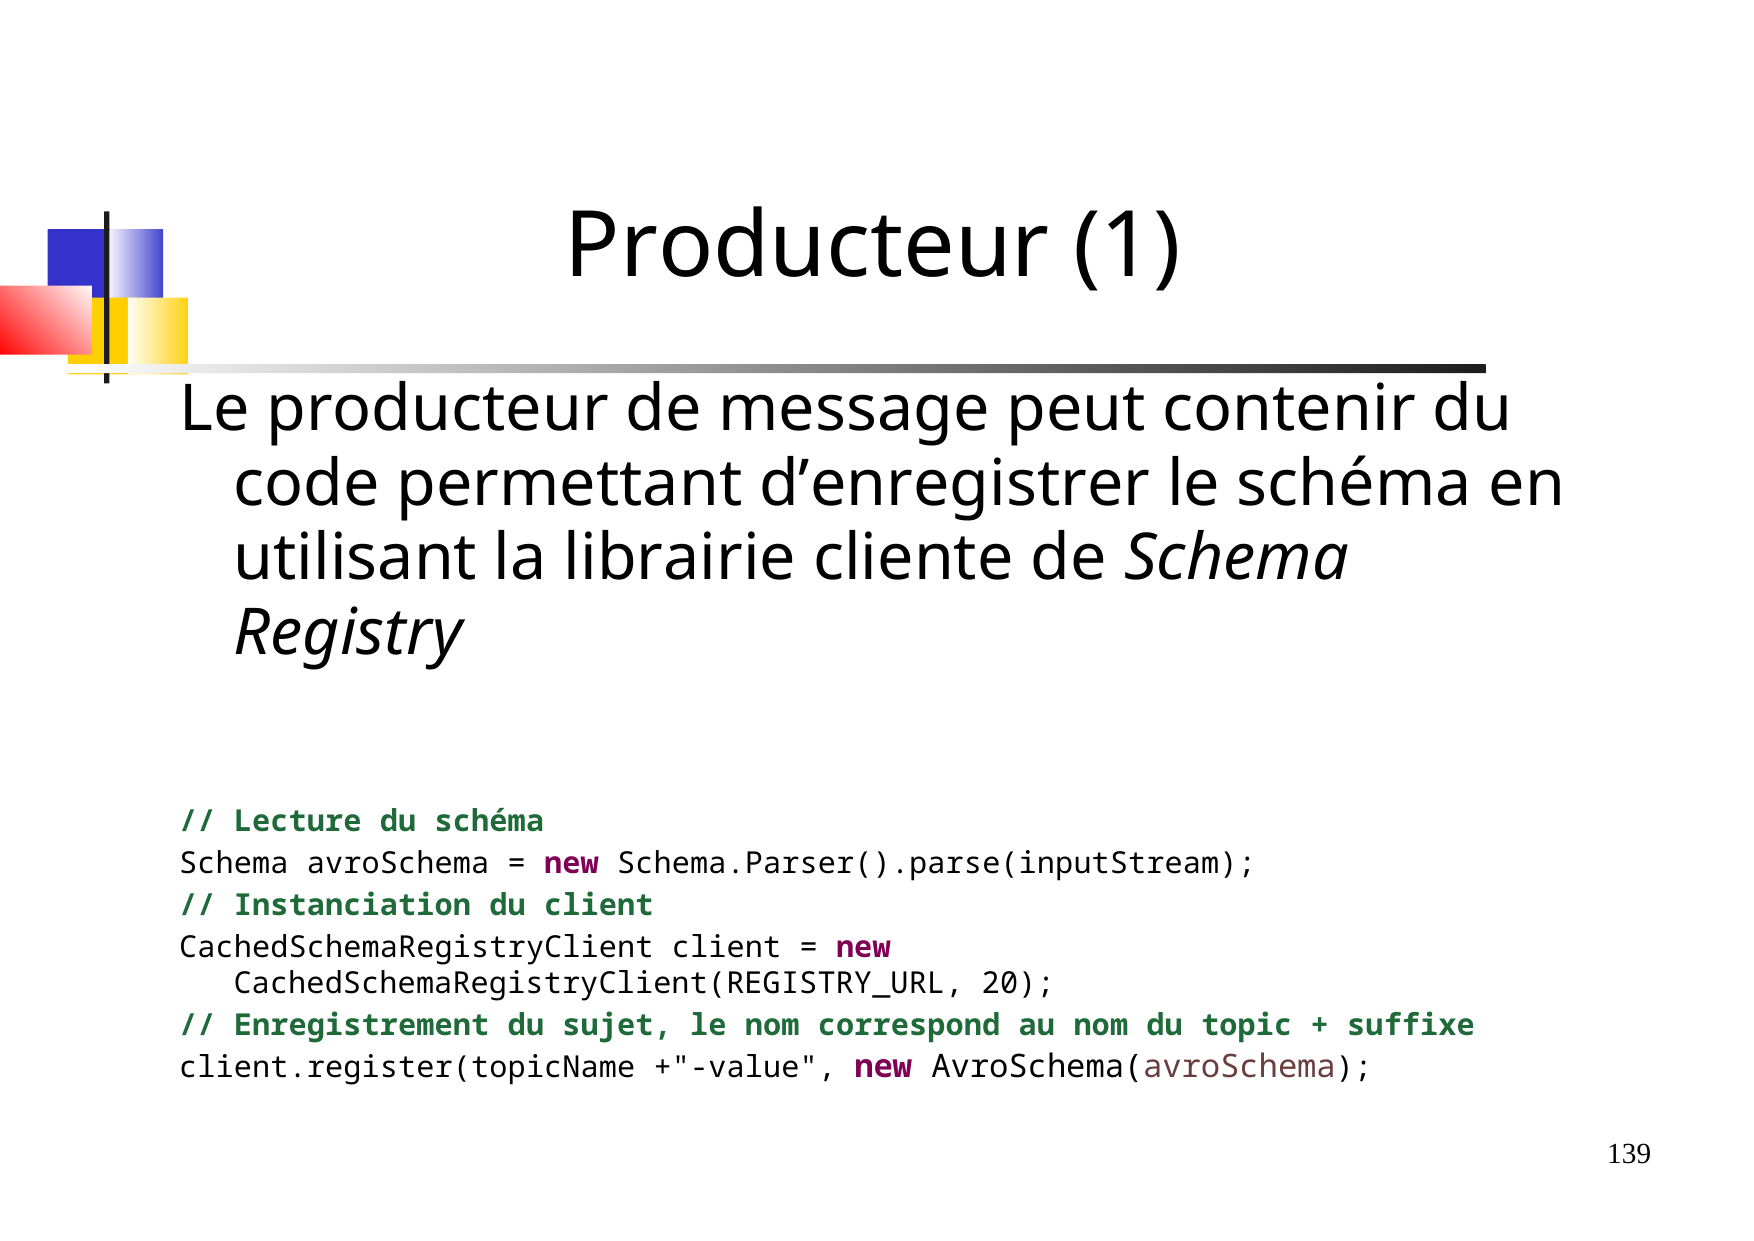

# Producteur (1)
Le producteur de message peut contenir du code permettant d’enregistrer le schéma en utilisant la librairie cliente de Schema Registry
// Lecture du schéma
Schema avroSchema = new Schema.Parser().parse(inputStream);
// Instanciation du client
CachedSchemaRegistryClient client = new CachedSchemaRegistryClient(REGISTRY_URL, 20);
// Enregistrement du sujet, le nom correspond au nom du topic + suffixe
client.register(topicName +"-value", new AvroSchema(avroSchema);